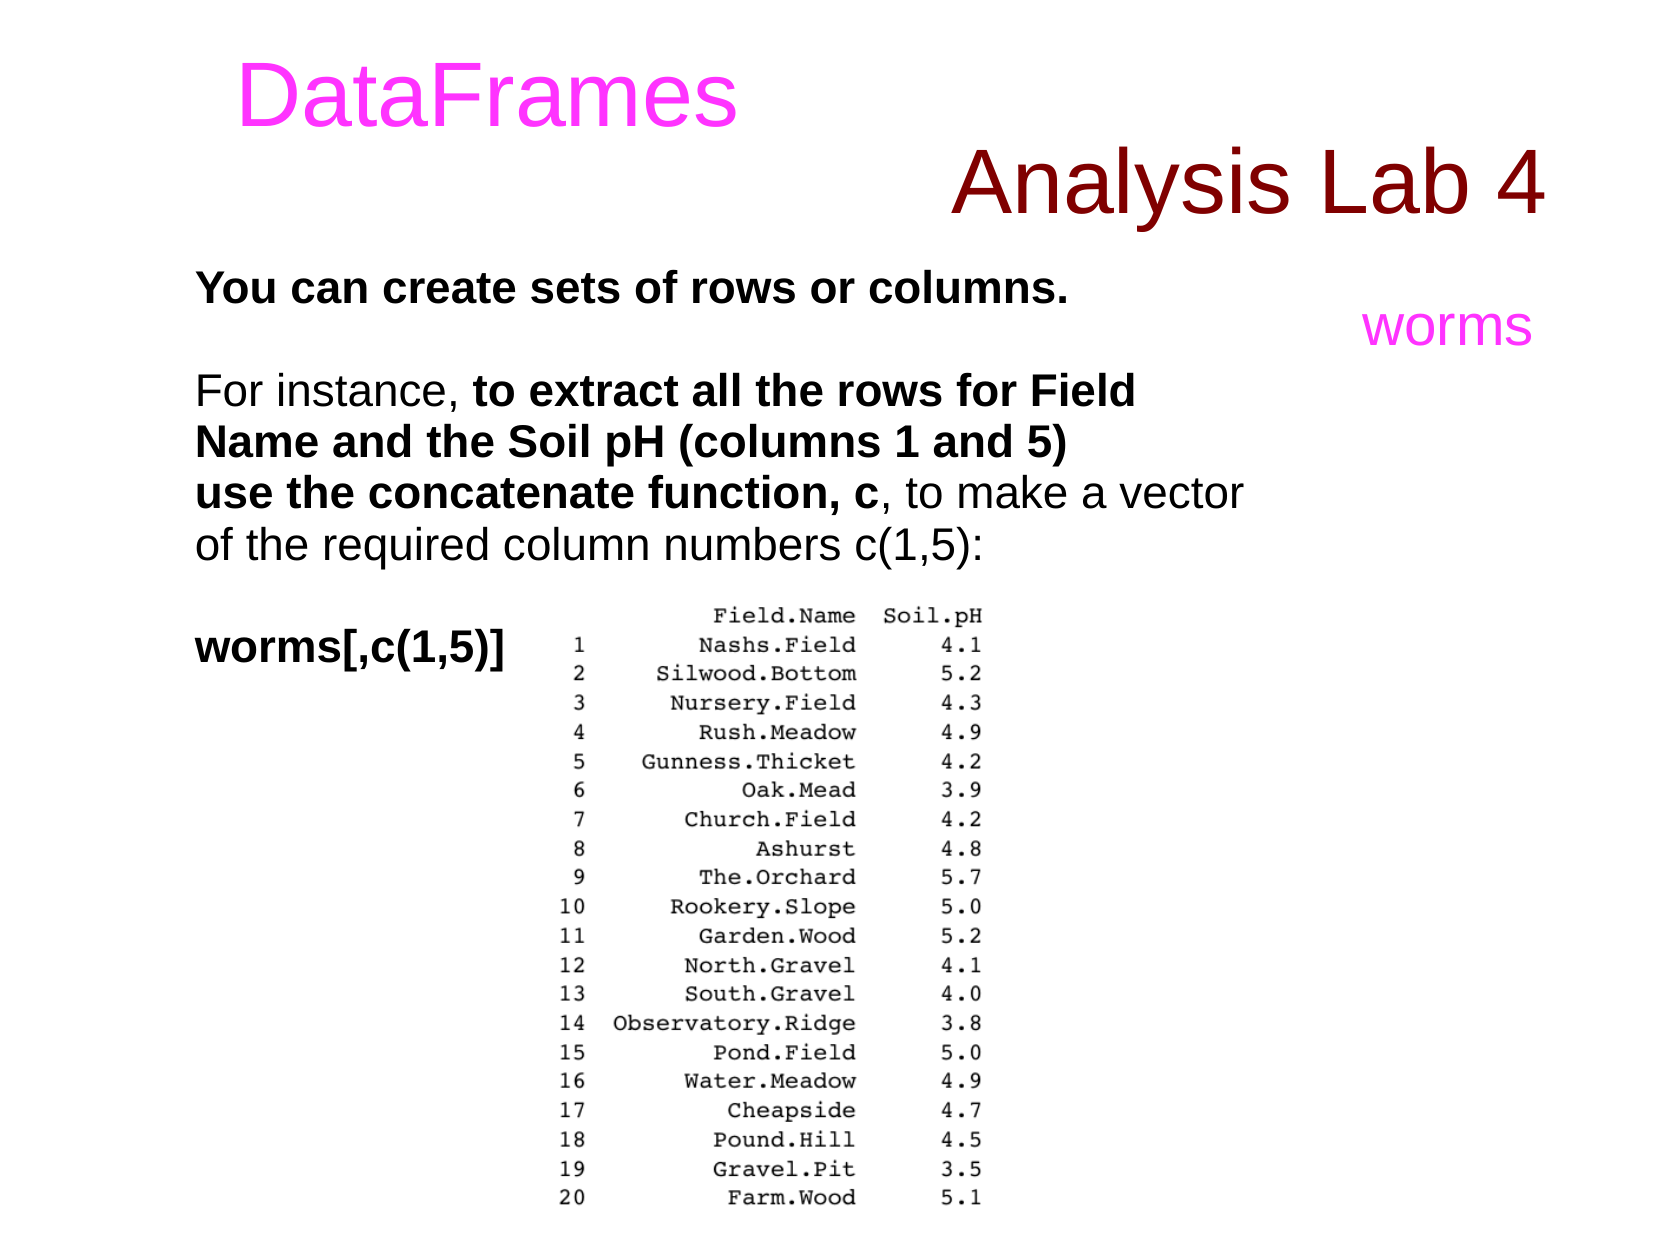

DataFrames
# Analysis Lab 4
You can create sets of rows or columns.
For instance, to extract all the rows for Field
Name and the Soil pH (columns 1 and 5)
use the concatenate function, c, to make a vector
of the required column numbers c(1,5):
worms[,c(1,5)]
worms